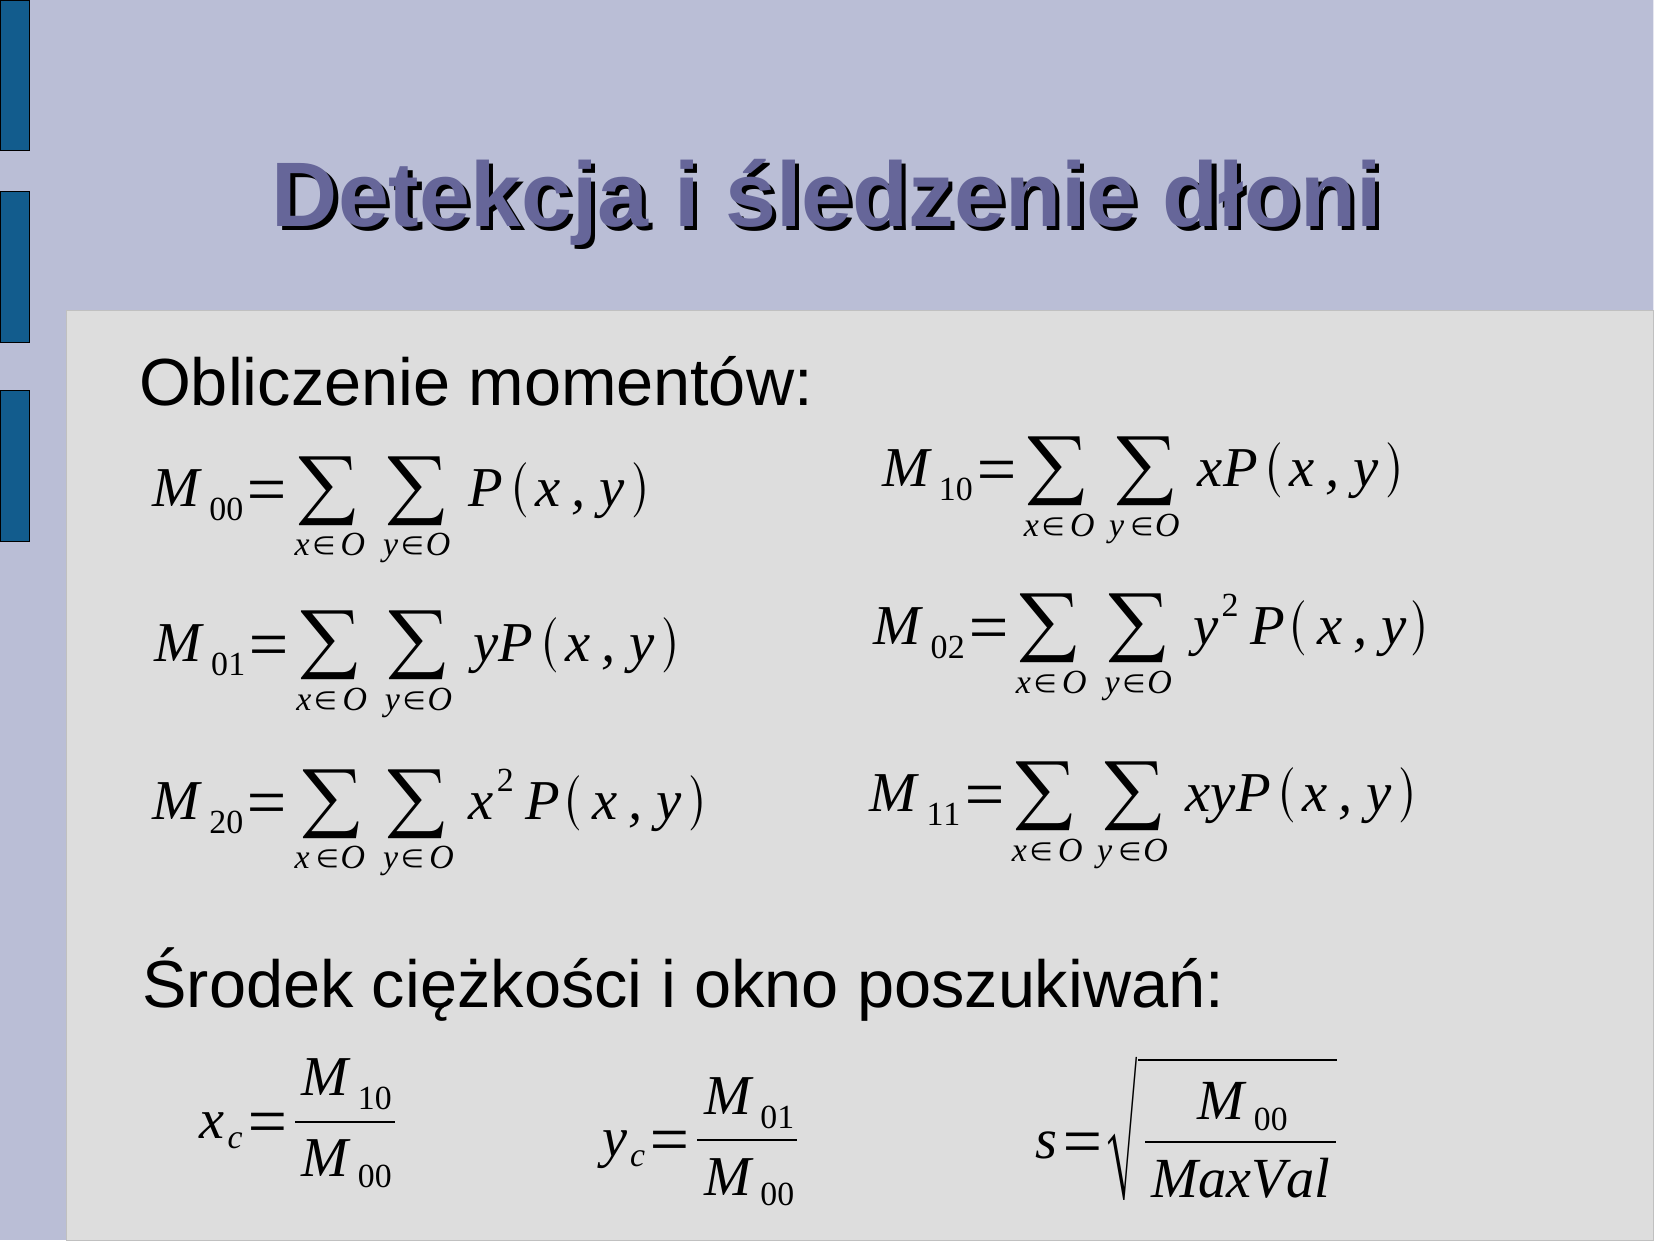

# Detekcja i śledzenie dłoni
Obliczenie momentów:
Środek ciężkości i okno poszukiwań: